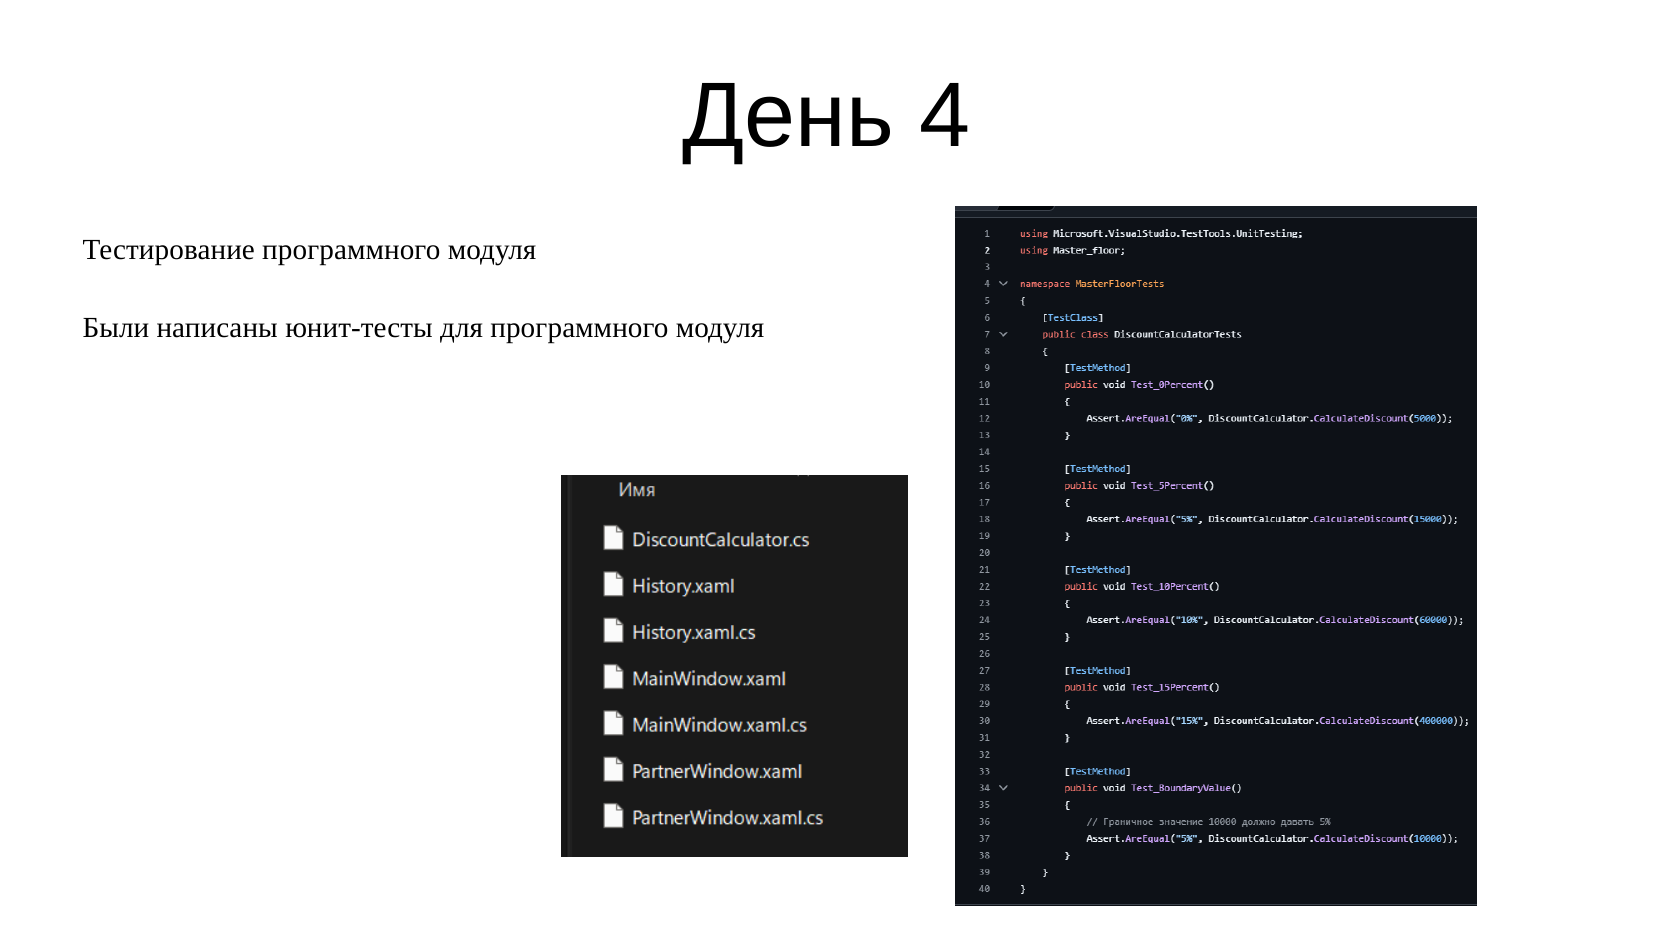

# День 4
Тестирование программного модуля
Были написаны юнит-тесты для программного модуля